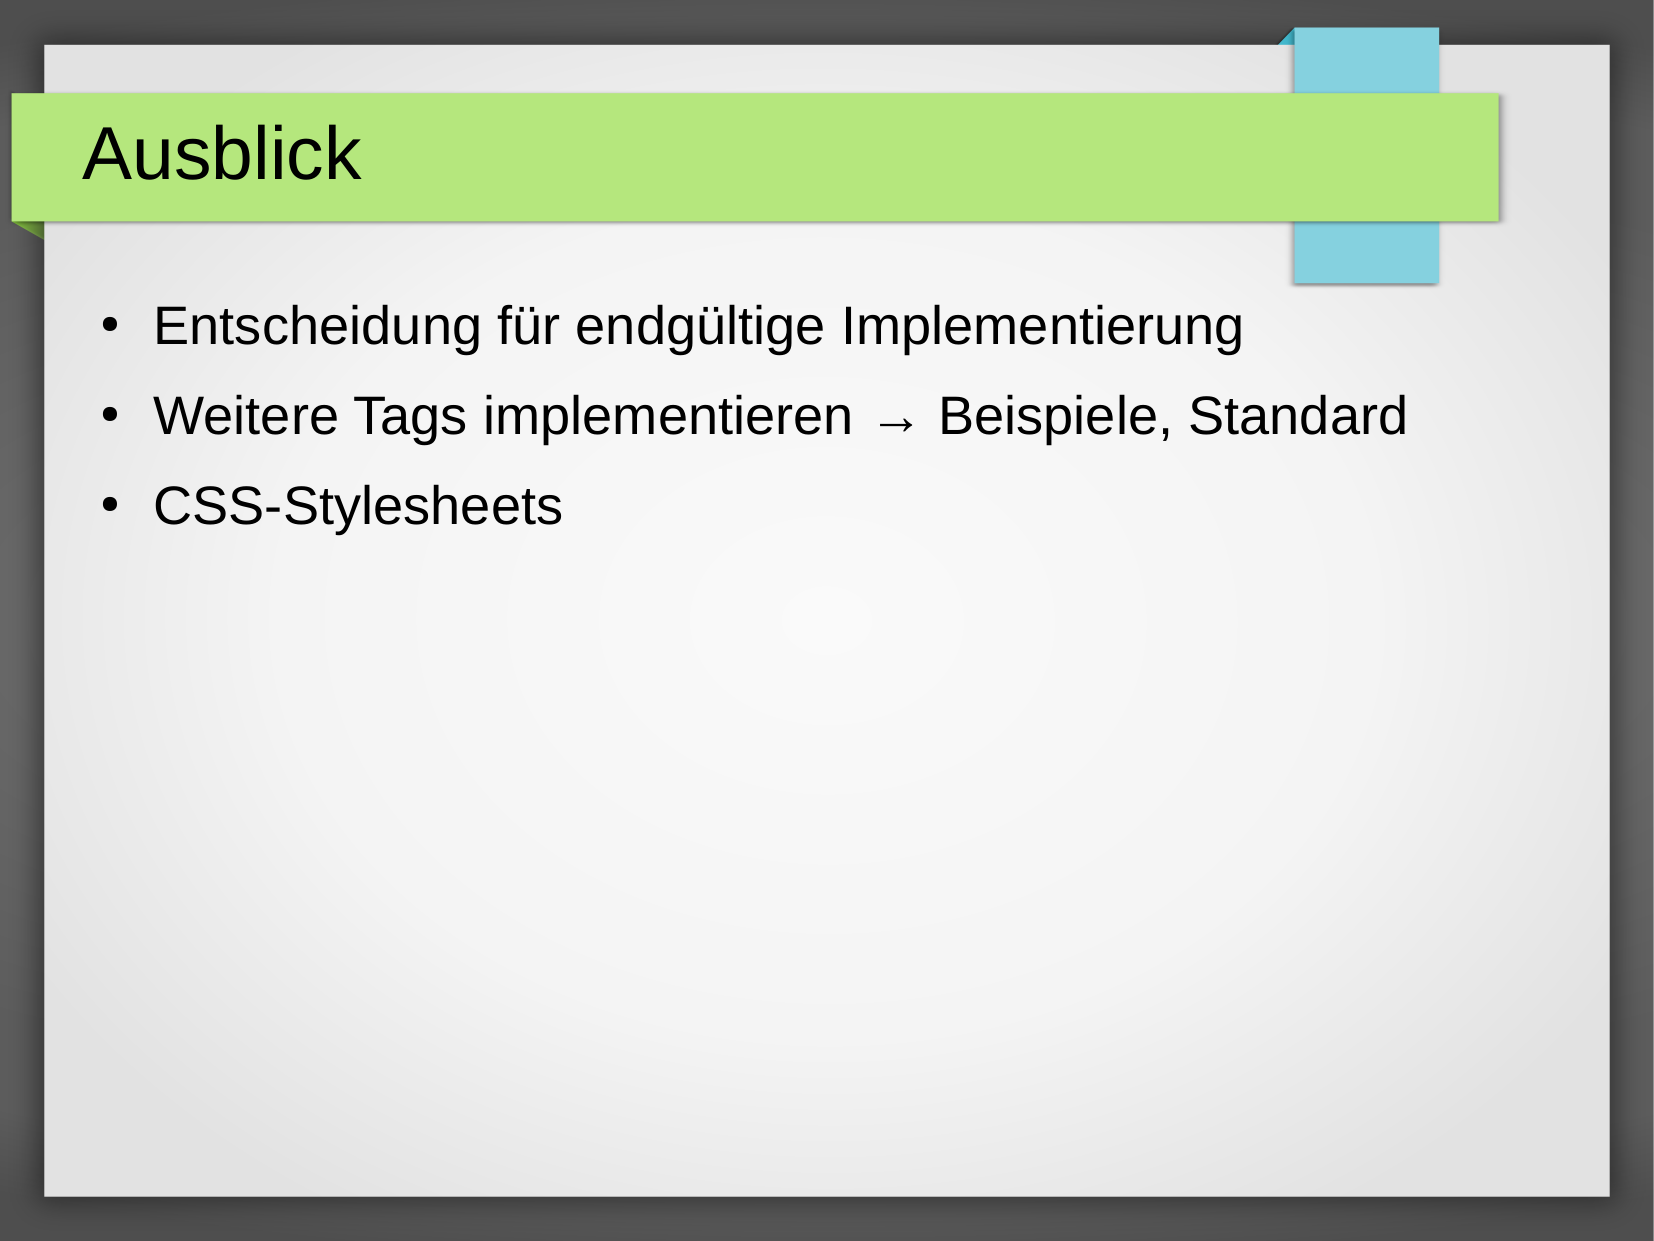

# Ausblick
Entscheidung für endgültige Implementierung
Weitere Tags implementieren → Beispiele, Standard
CSS-Stylesheets